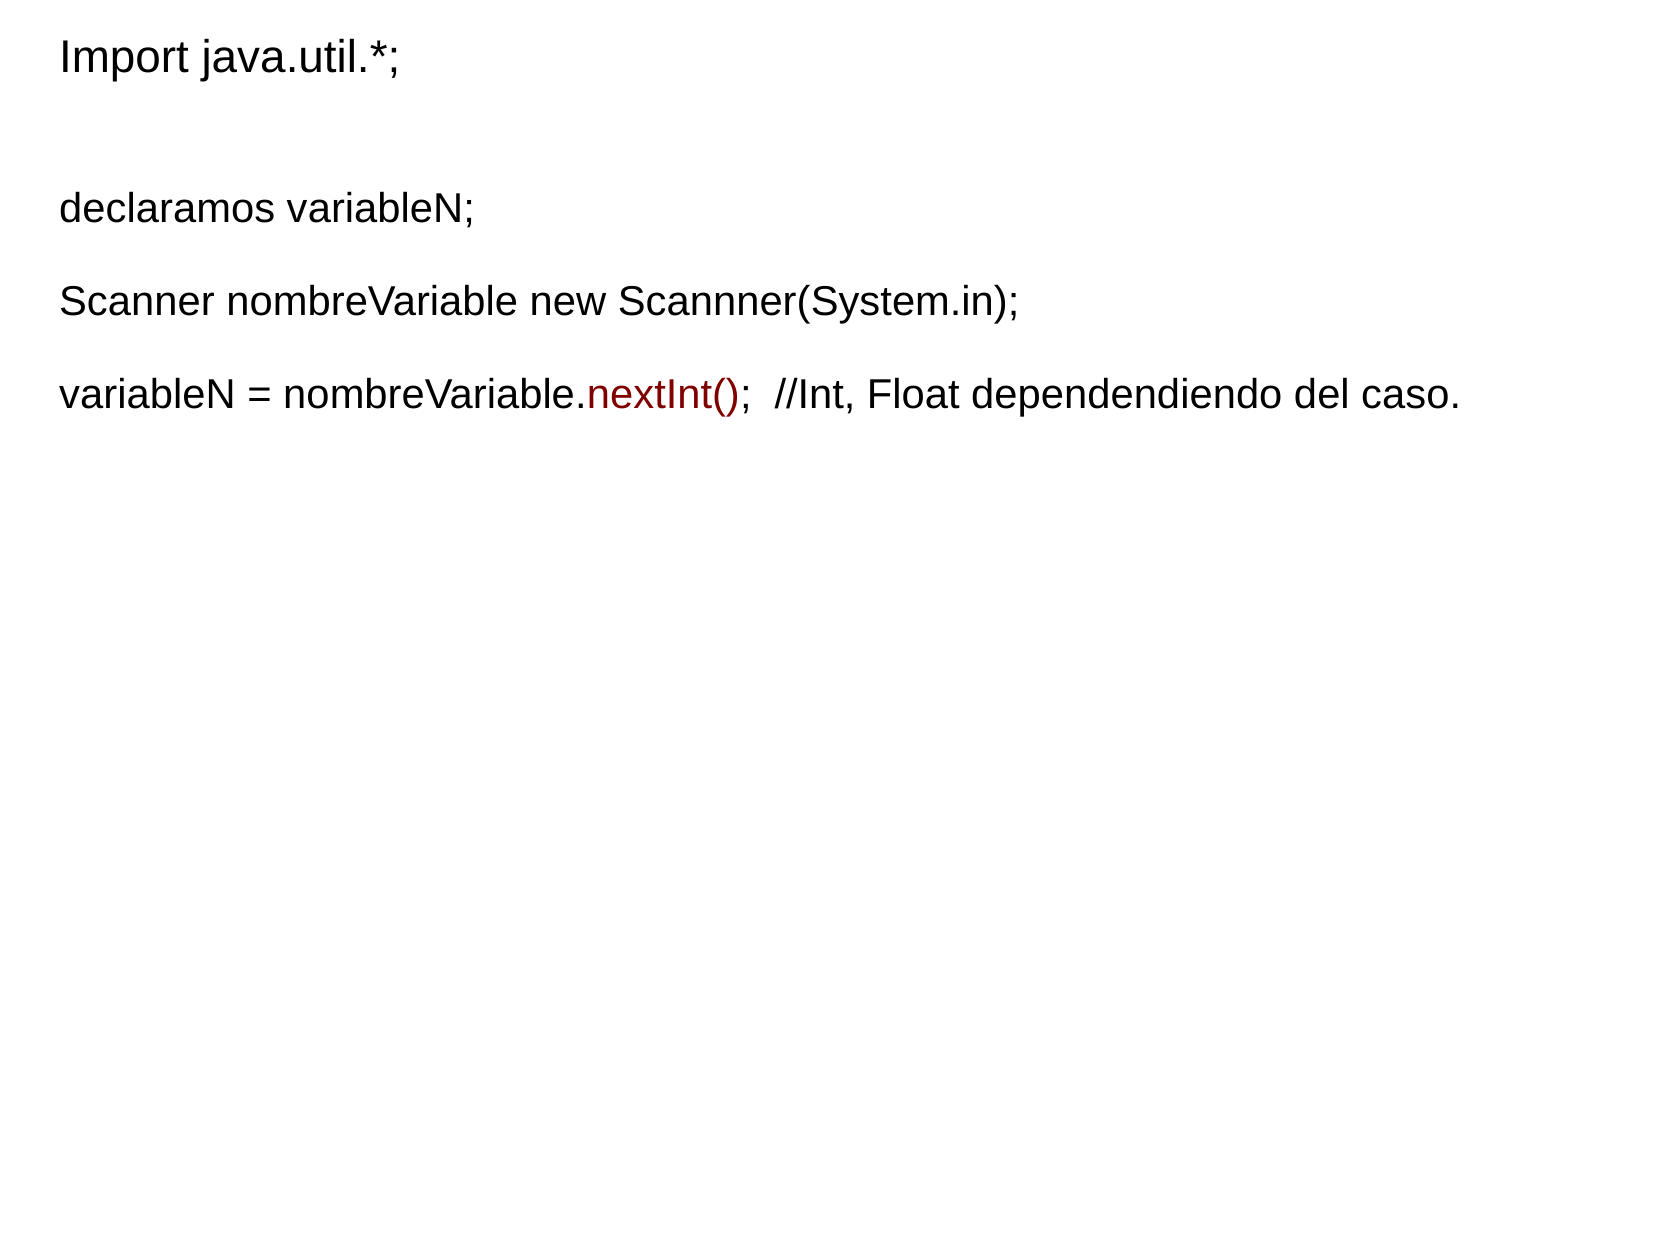

# Import java.util.*; declaramos variableN; Scanner nombreVariable new Scannner(System.in); variableN = nombreVariable.nextInt(); //Int, Float dependendiendo del caso.